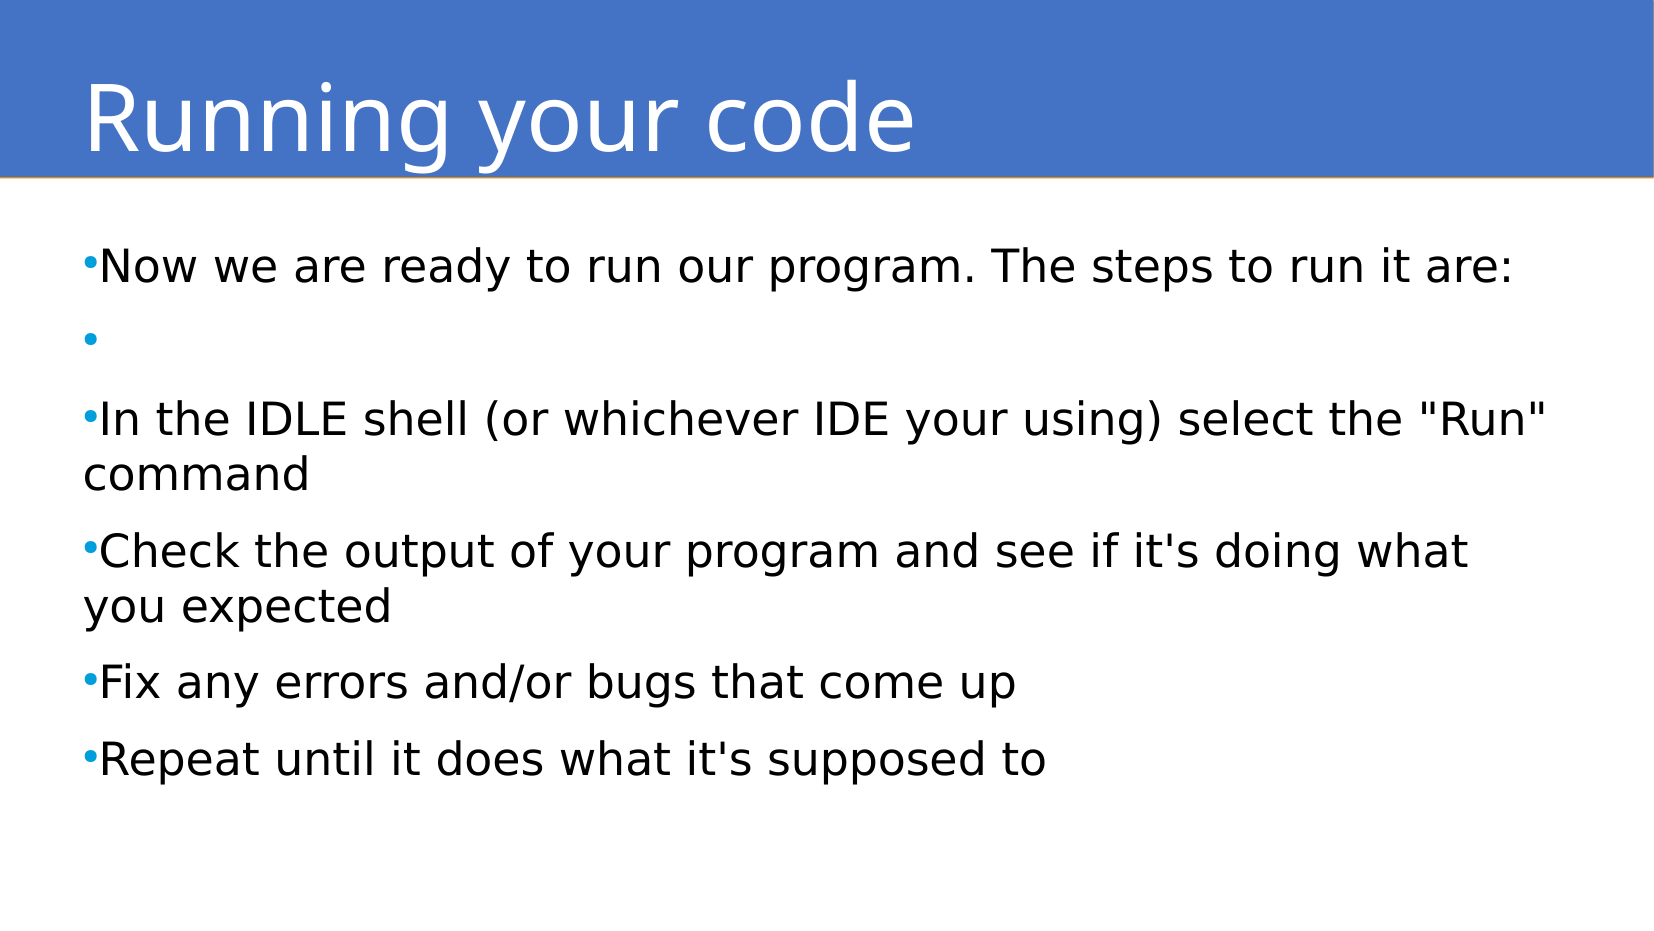

# Running your code
Now we are ready to run our program. The steps to run it are:
In the IDLE shell (or whichever IDE your using) select the "Run" command
Check the output of your program and see if it's doing what you expected
Fix any errors and/or bugs that come up
Repeat until it does what it's supposed to